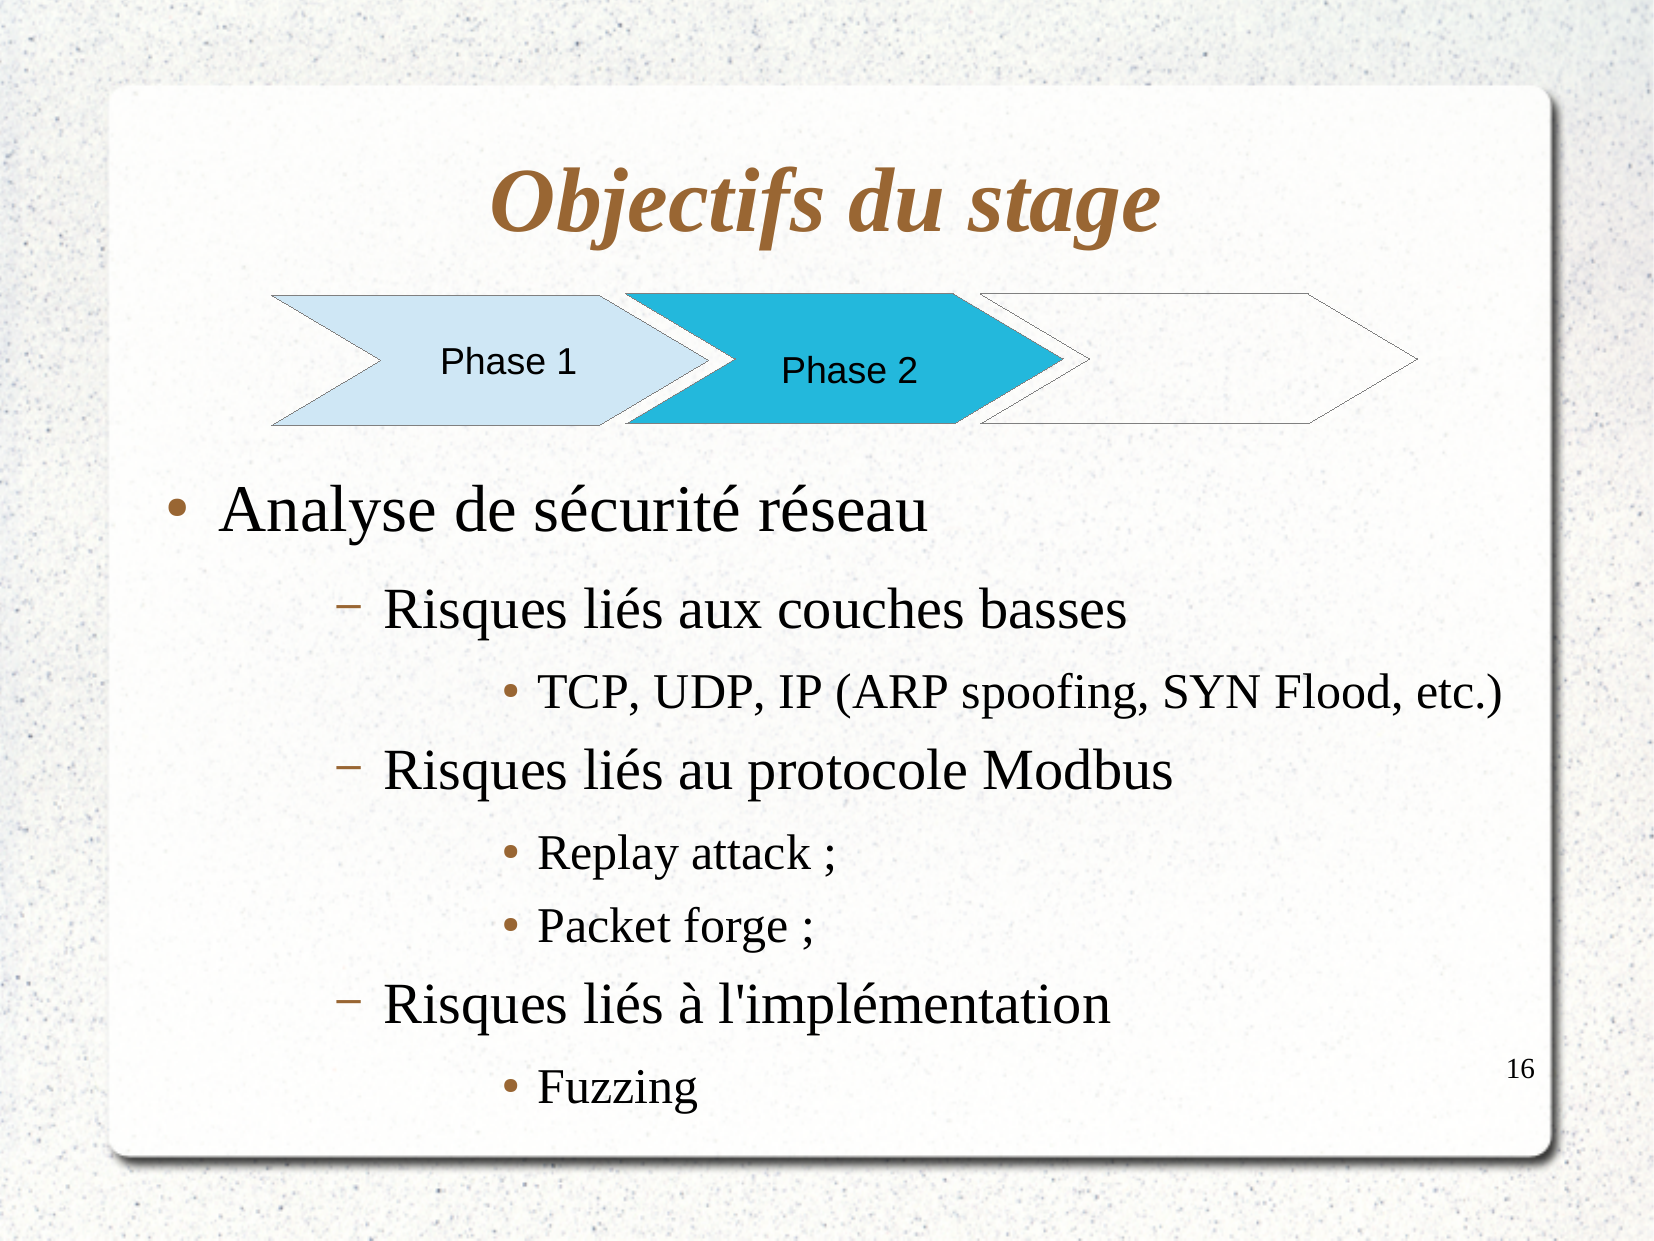

# Objectifs du stage
Phase 1
Phase 2
Analyse de sécurité réseau
Risques liés aux couches basses
TCP, UDP, IP (ARP spoofing, SYN Flood, etc.)
Risques liés au protocole Modbus
Replay attack ;
Packet forge ;
Risques liés à l'implémentation
Fuzzing
16